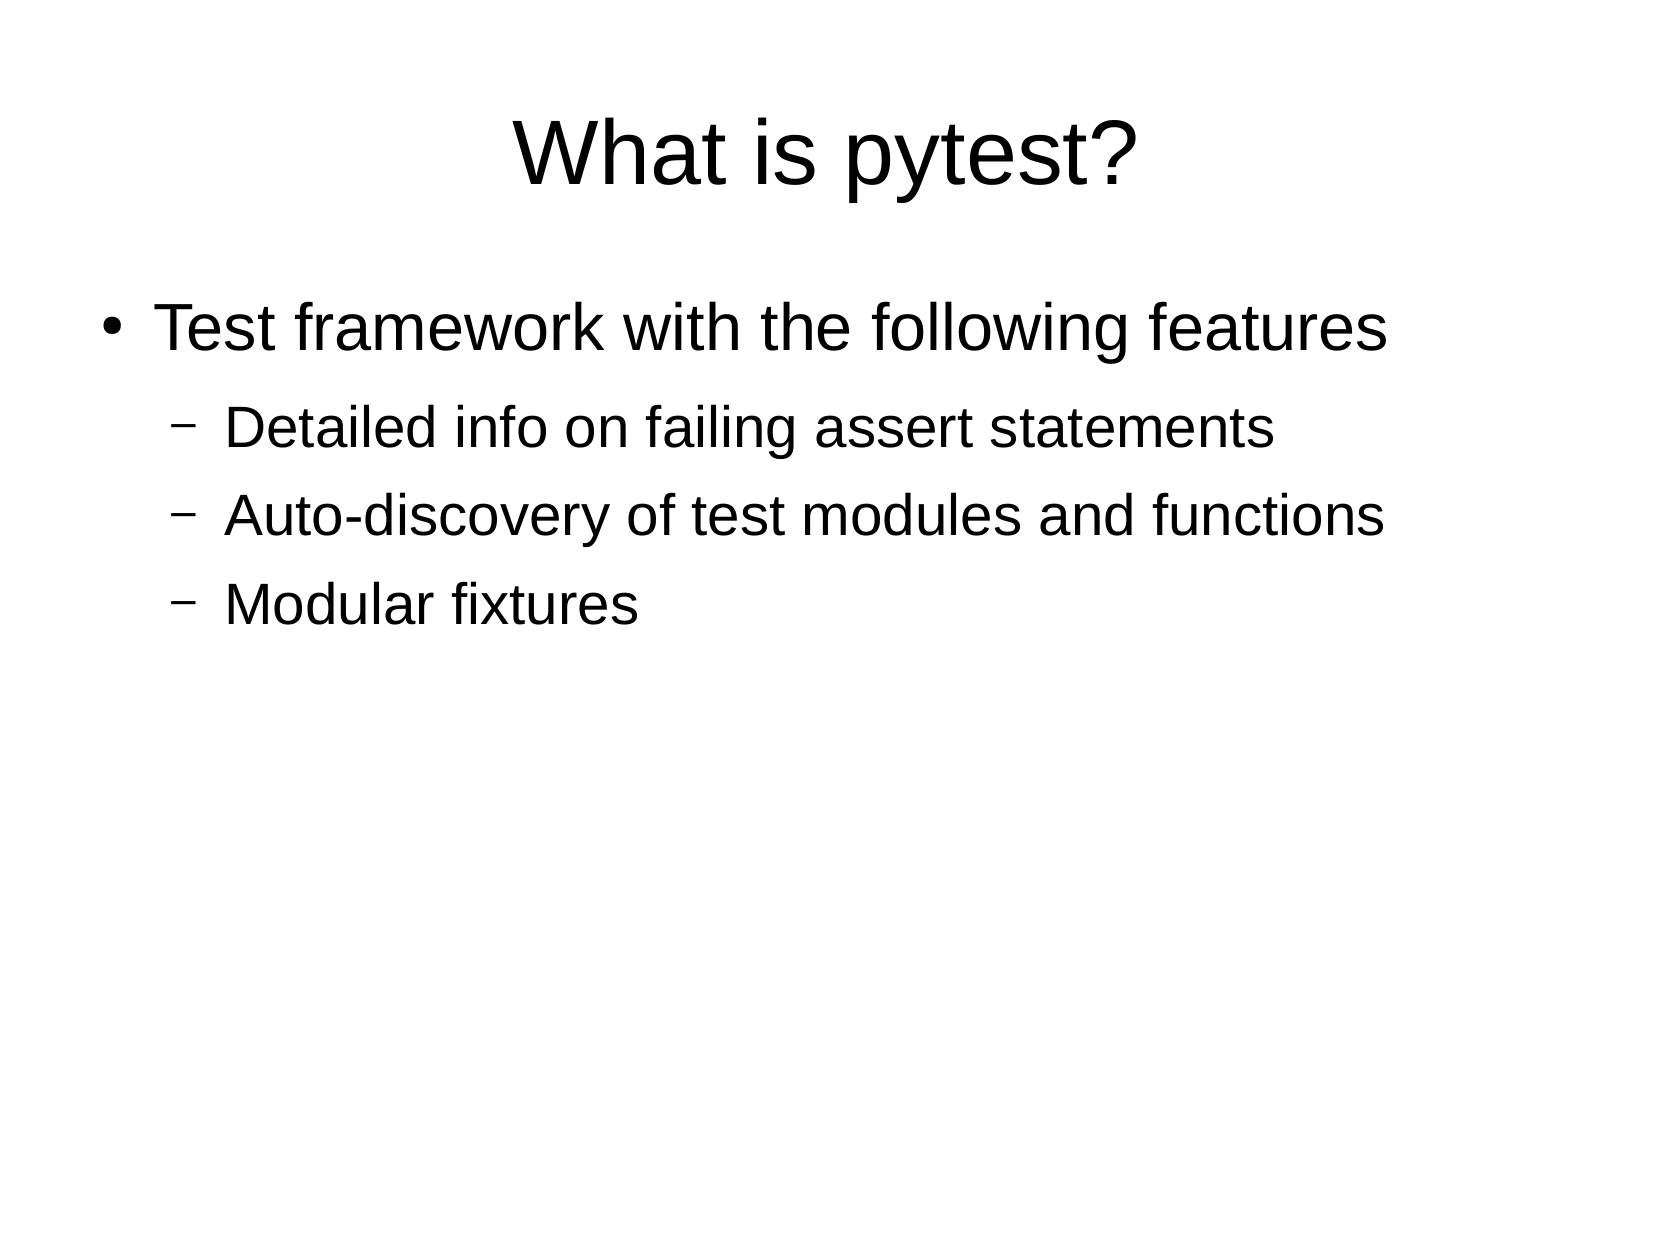

# What is pytest?
Test framework with the following features
Detailed info on failing assert statements
Auto-discovery of test modules and functions
Modular fixtures